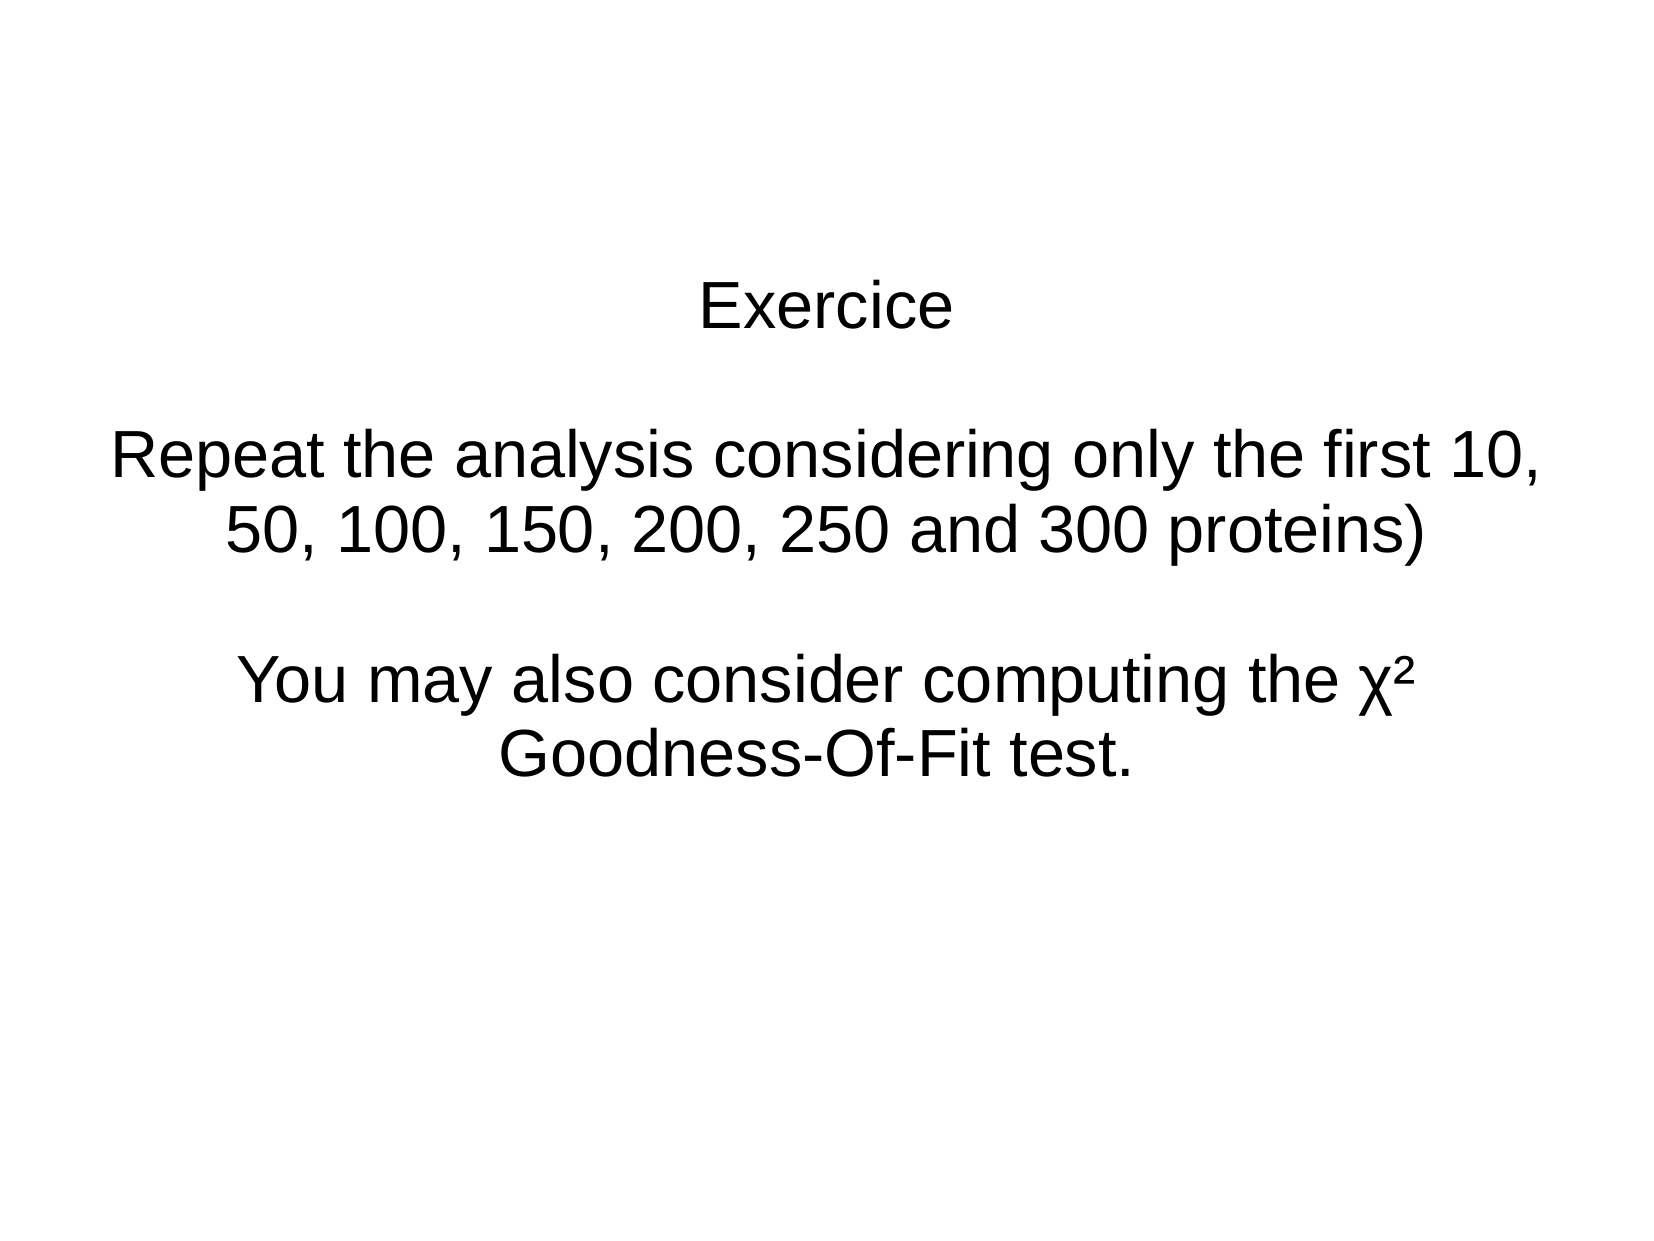

# Exercice
Repeat the analysis considering only the first 10, 50, 100, 150, 200, 250 and 300 proteins)
You may also consider computing the χ² Goodness-Of-Fit test.